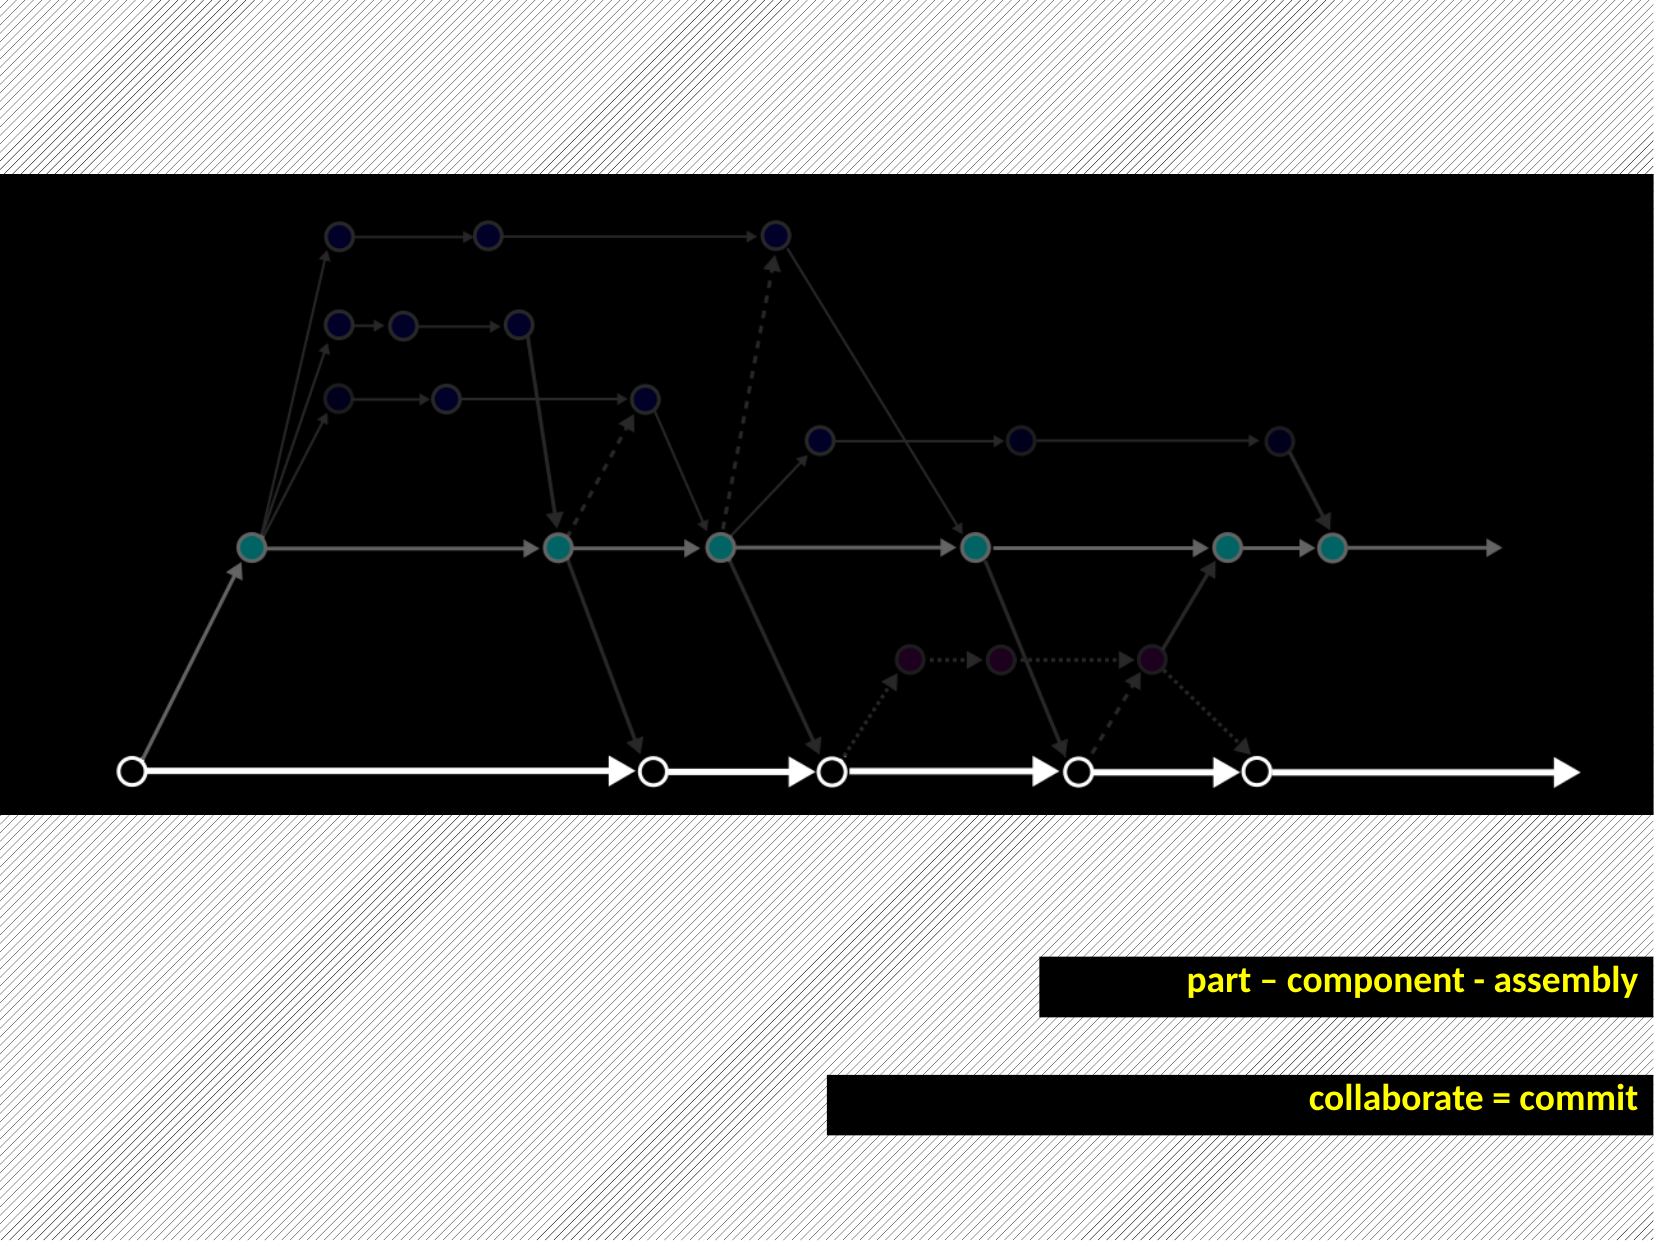

part – component - assembly
collaborate = commit